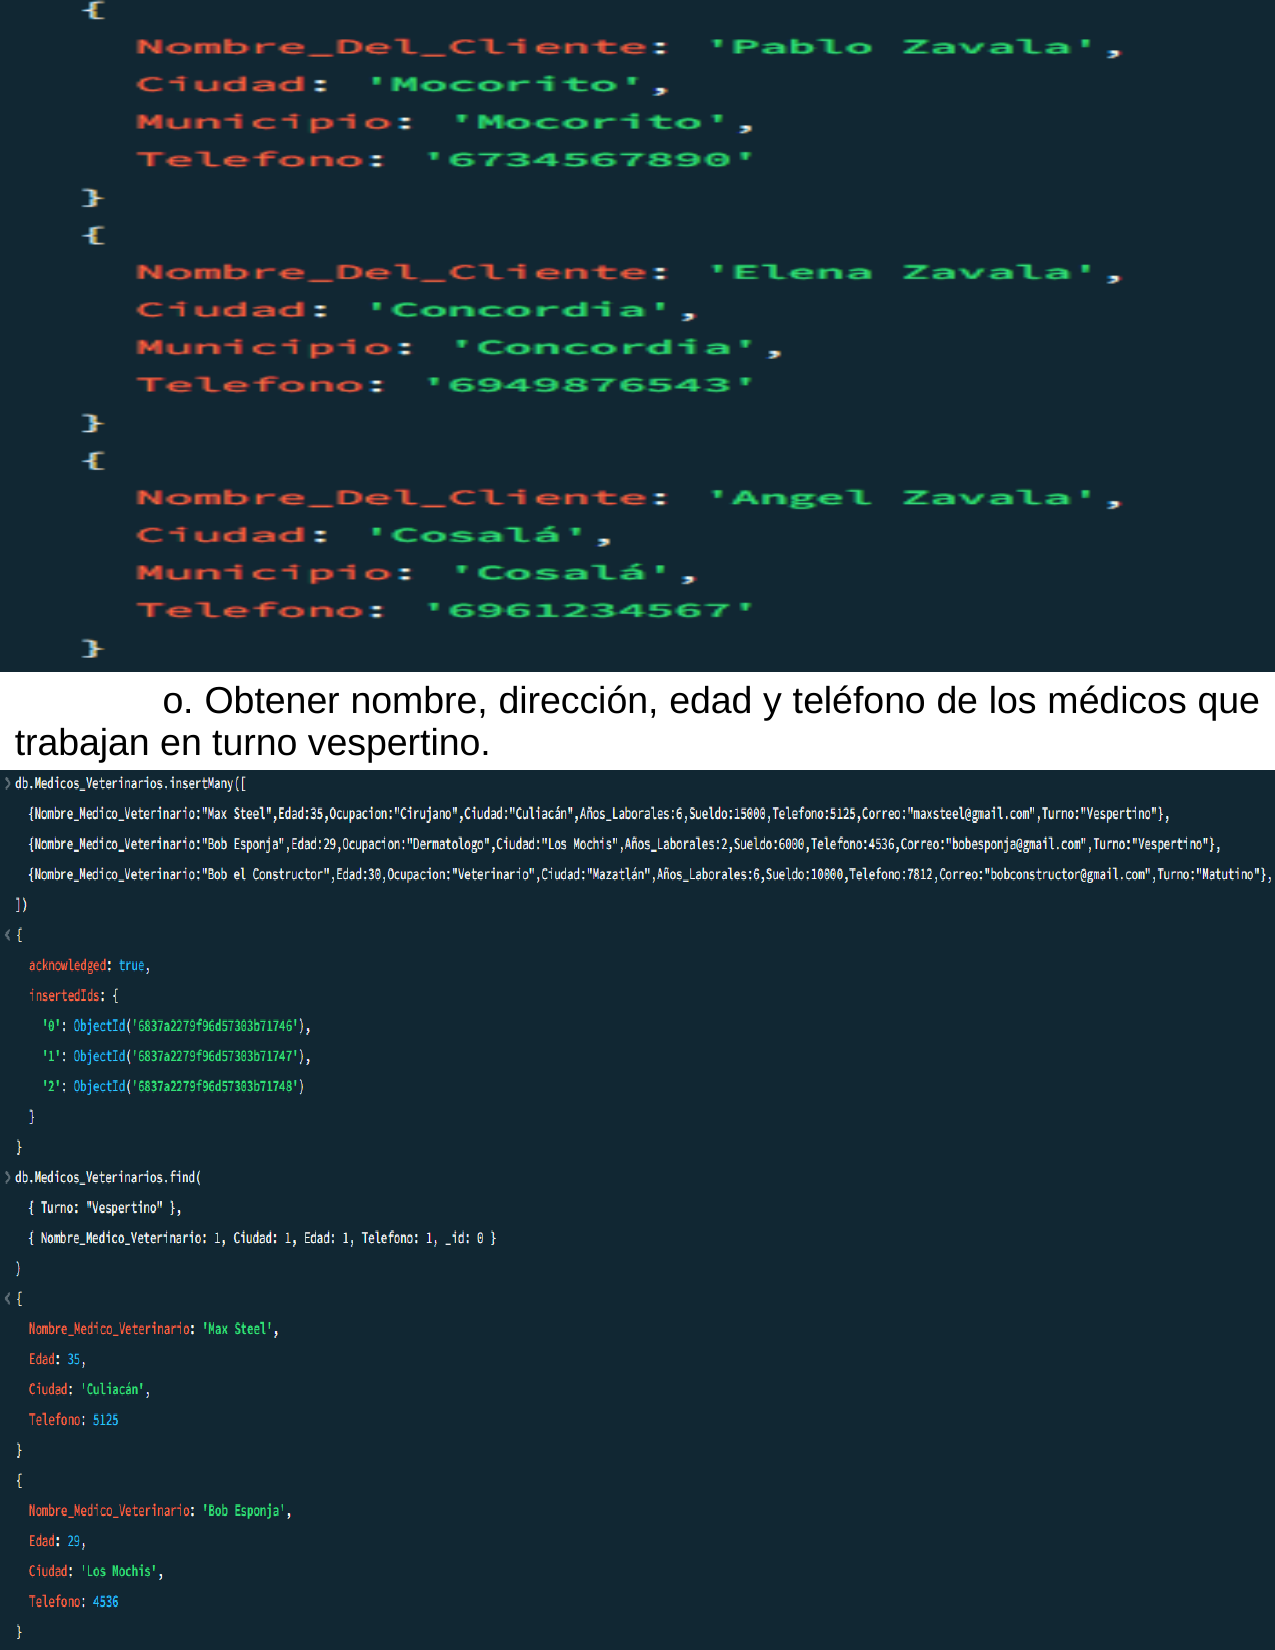

o. Obtener nombre, dirección, edad y teléfono de los médicos que trabajan en turno vespertino.